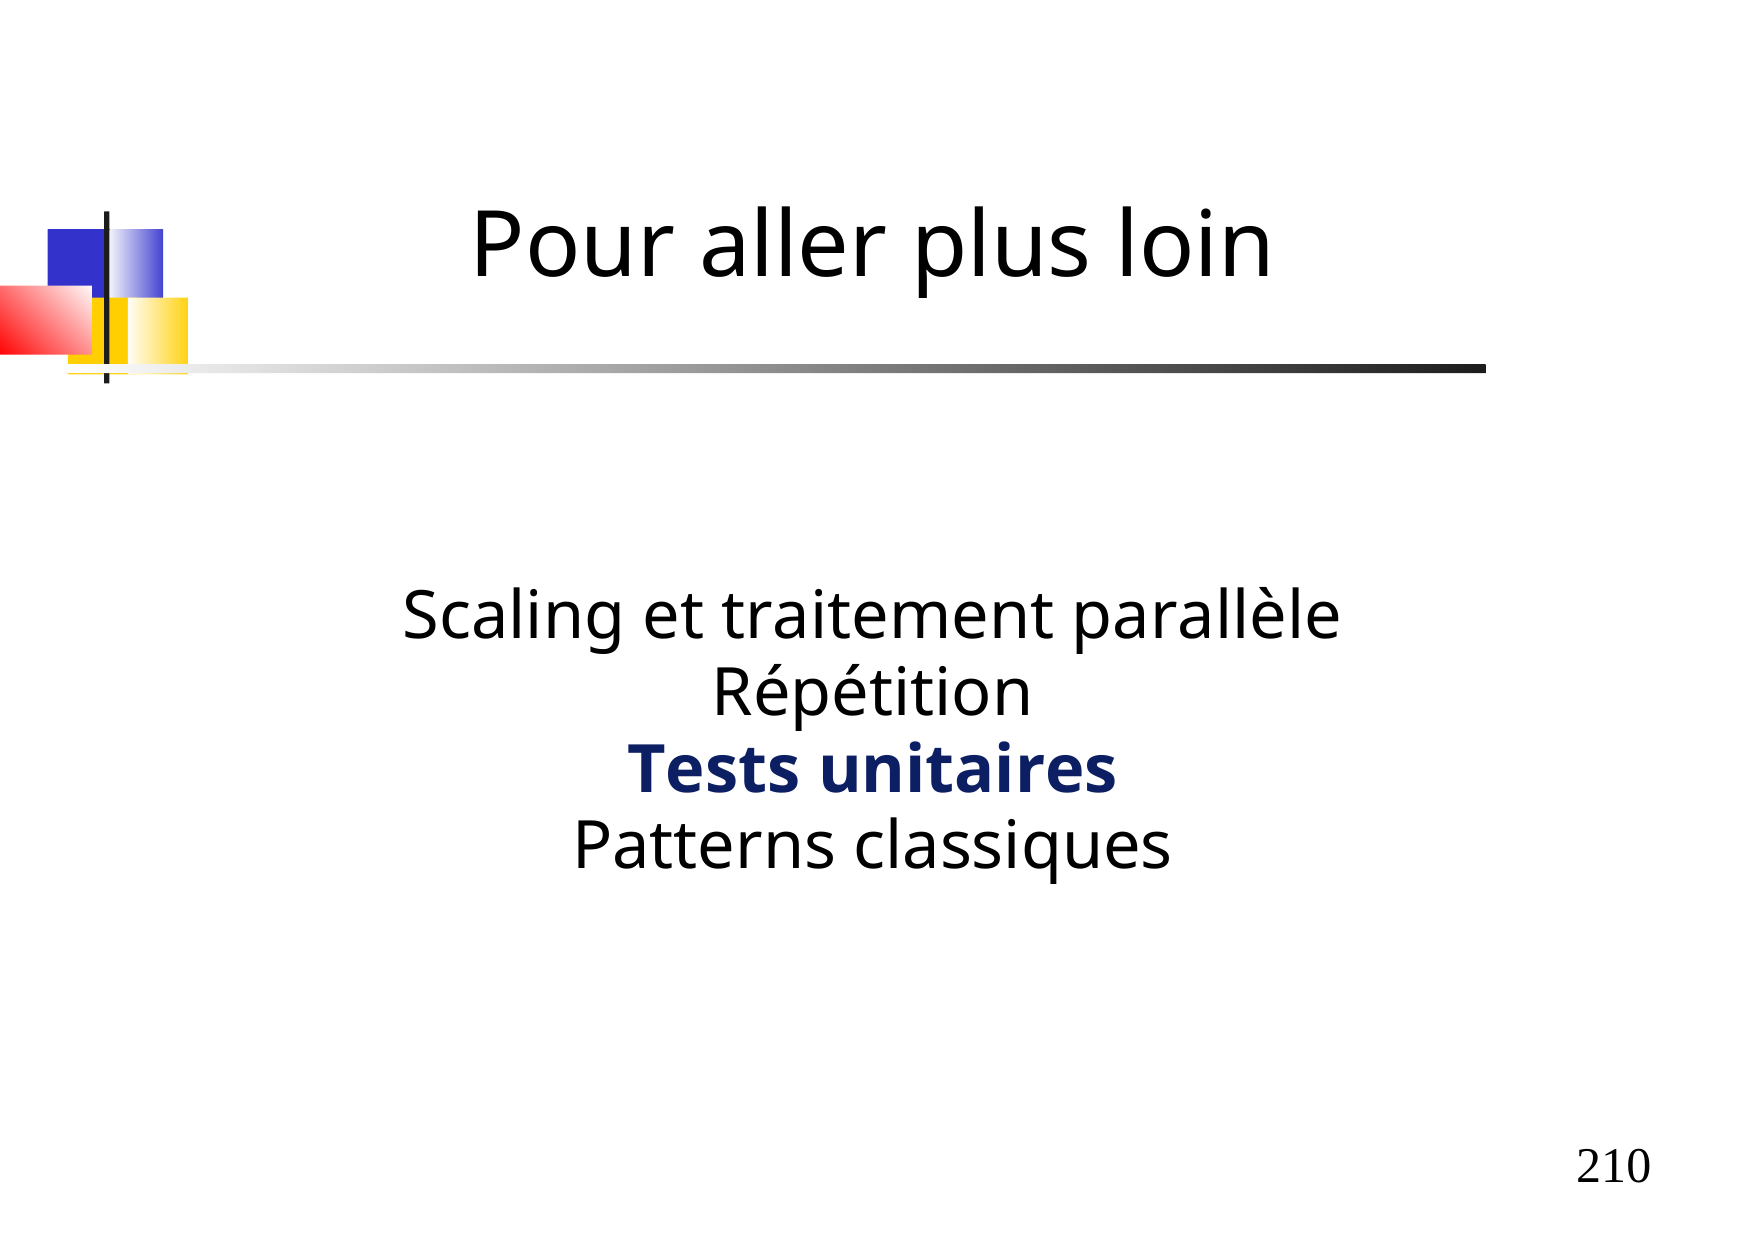

Pour aller plus loin
# Scaling et traitement parallèle
Répétition
Tests unitaires
Patterns classiques